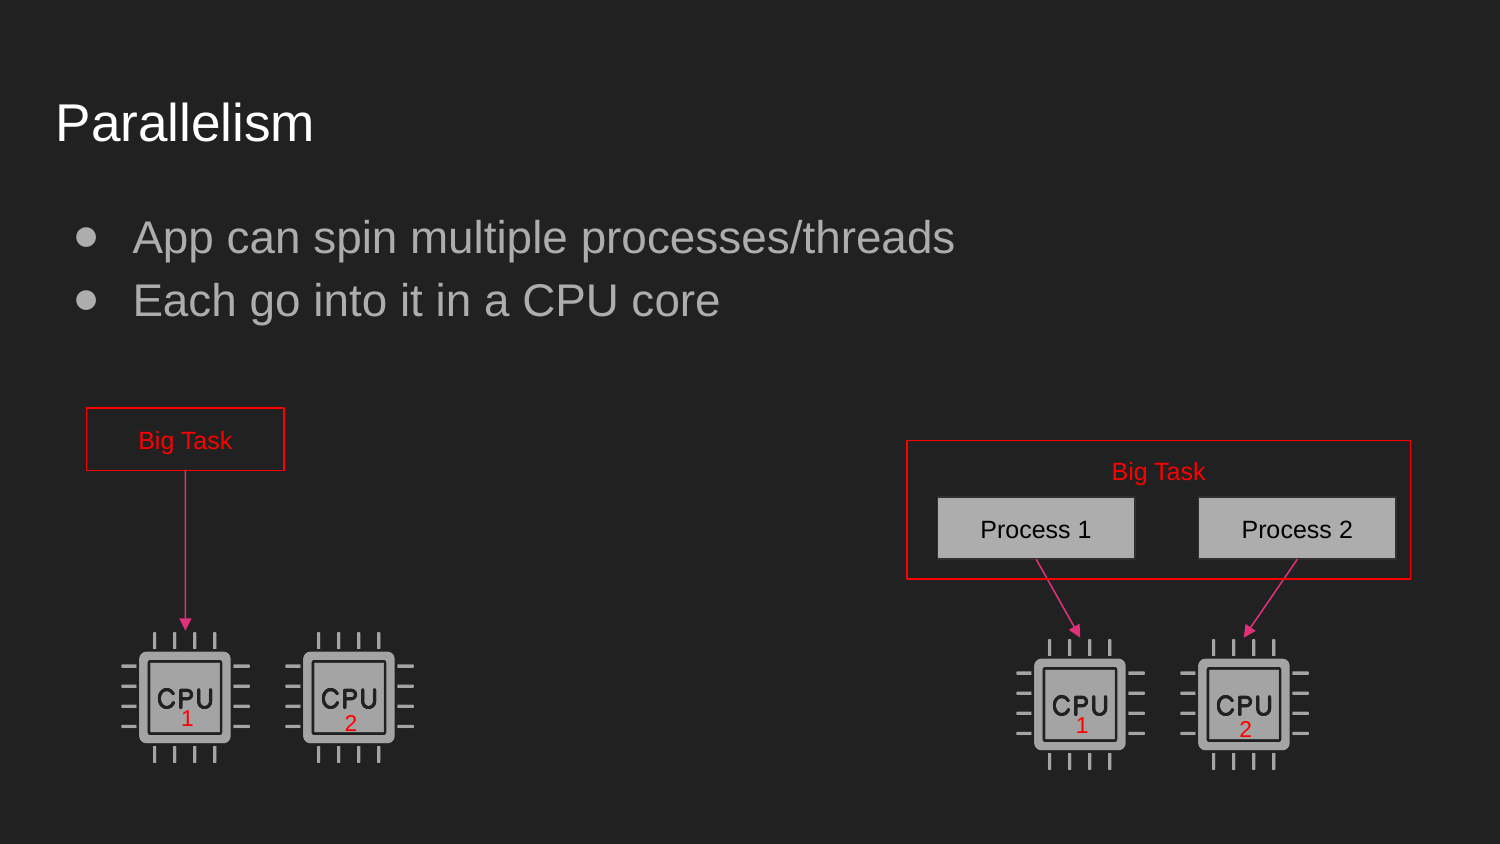

# Parallelism
App can spin multiple processes/threads
Each go into it in a CPU core
Big Task
Big Task
Process 1
Process 2
1
2
1
2